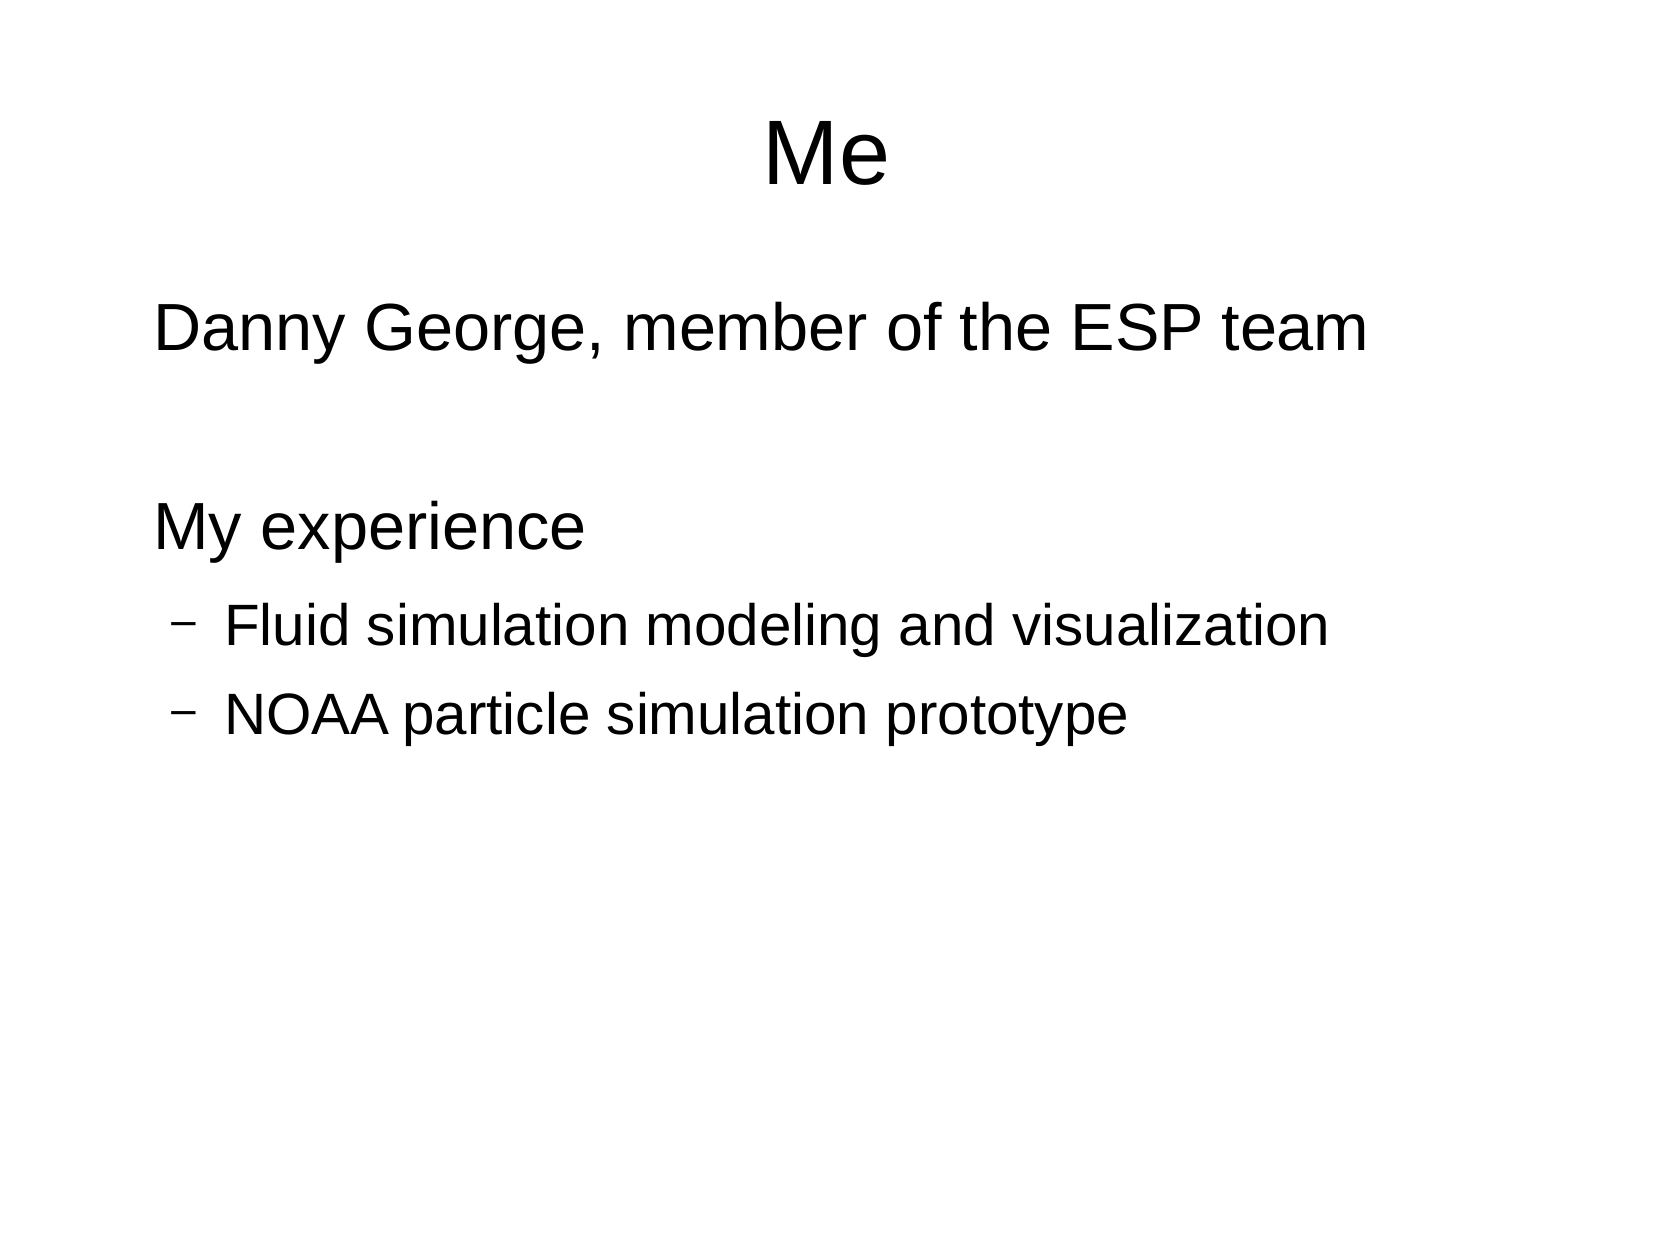

# Me
Danny George, member of the ESP team
My experience
Fluid simulation modeling and visualization
NOAA particle simulation prototype